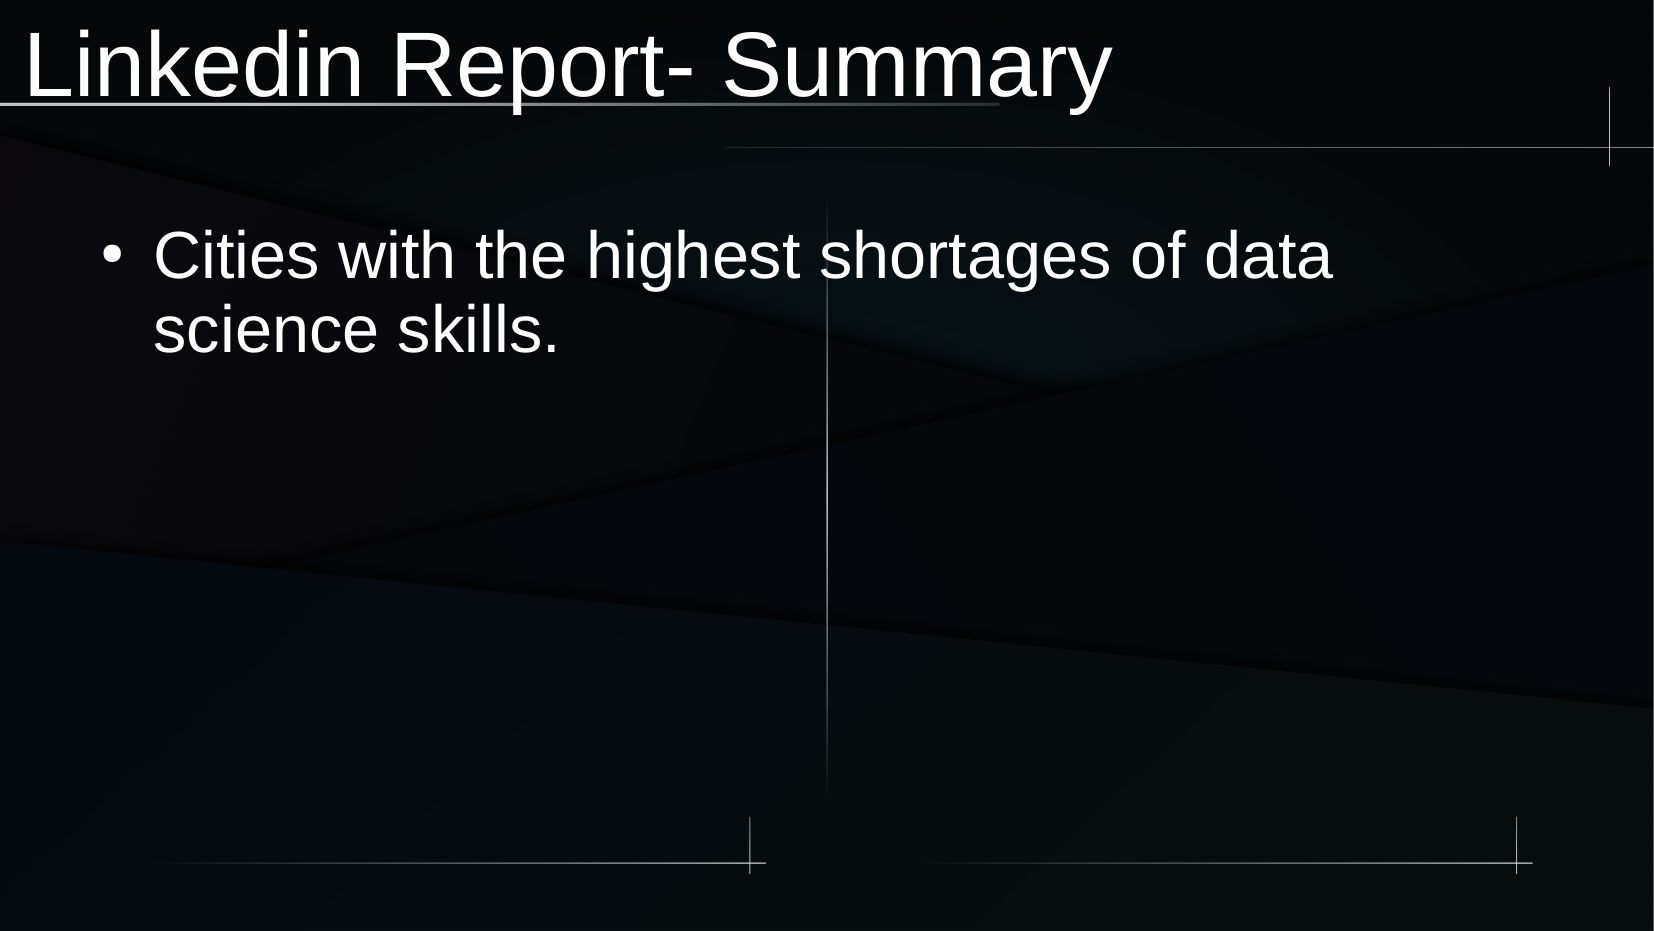

# Linkedin Report- Summary
Cities with the highest shortages of data science skills.